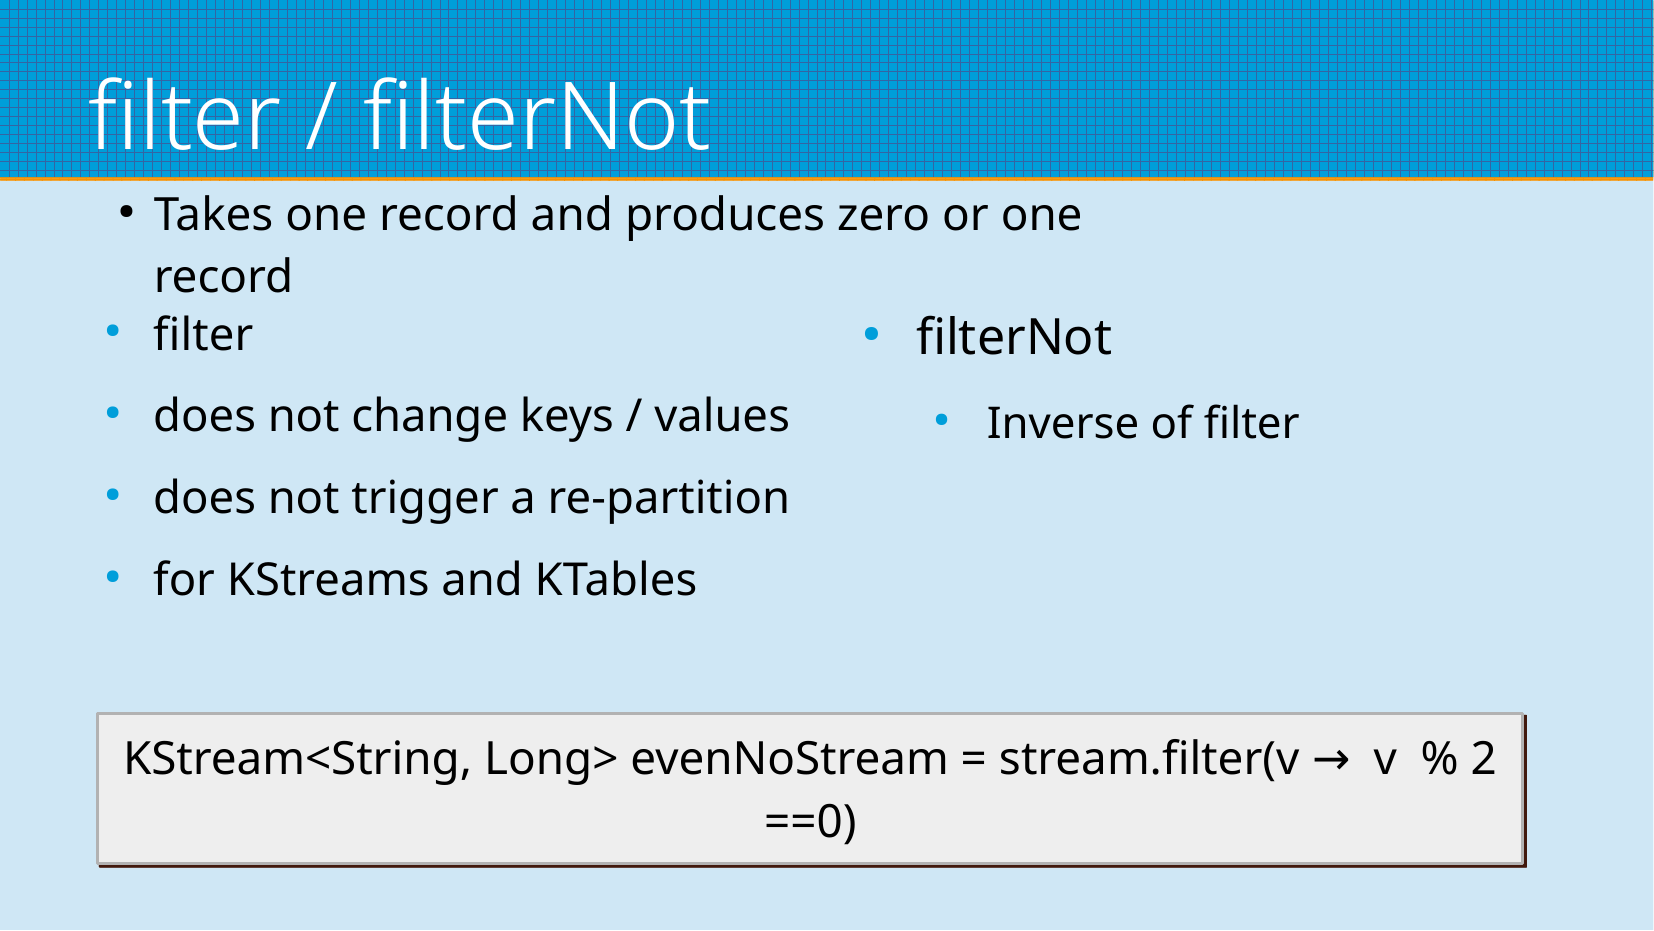

# filter / filterNot
Takes one record and produces zero or one record
filter
does not change keys / values
does not trigger a re-partition
for KStreams and KTables
filterNot
Inverse of filter
KStream<String, Long> evenNoStream = stream.filter(v → v % 2 ==0)